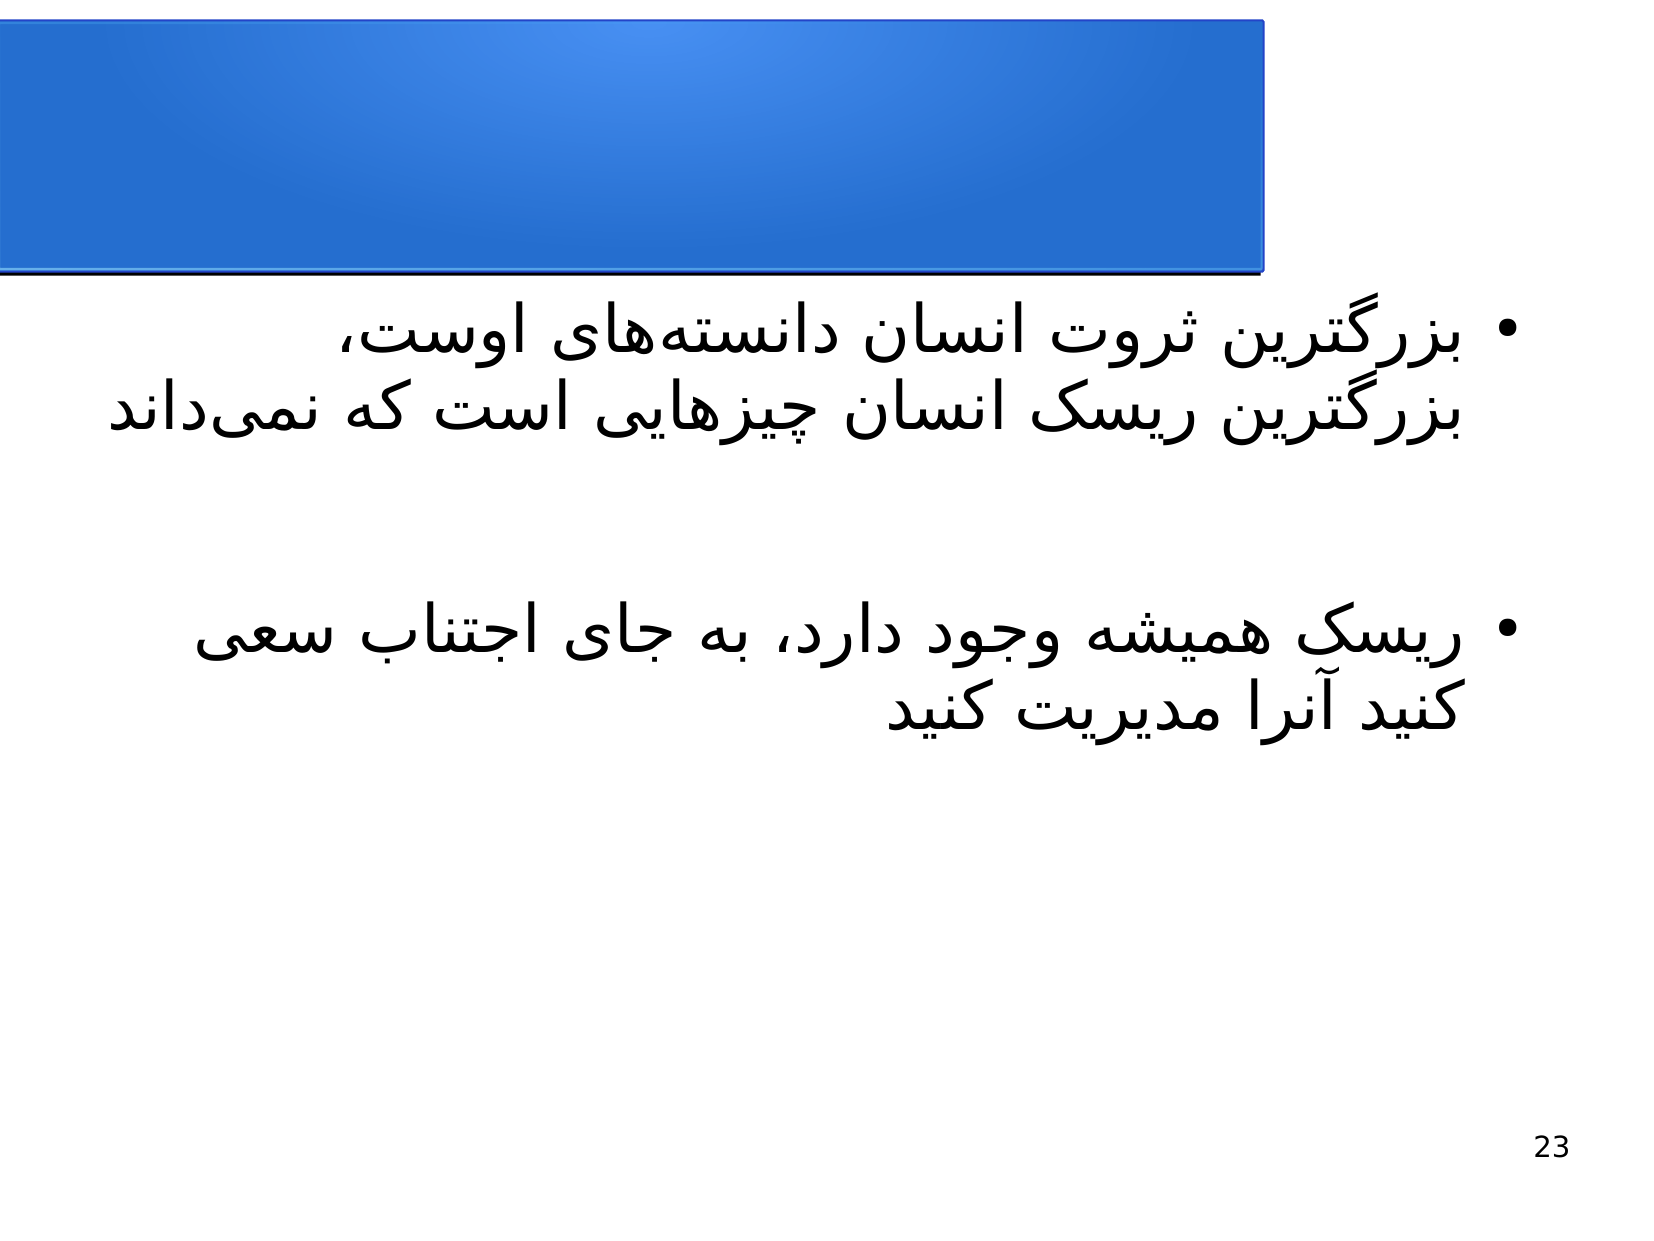

#
بزرگترین ثروت انسان دانسته‌های اوست، بزرگترین ریسک انسان چیزهایی است که نمی‌داند
ریسک همیشه وجود دارد، به جای اجتناب سعی کنید آنرا مدیریت کنید
23